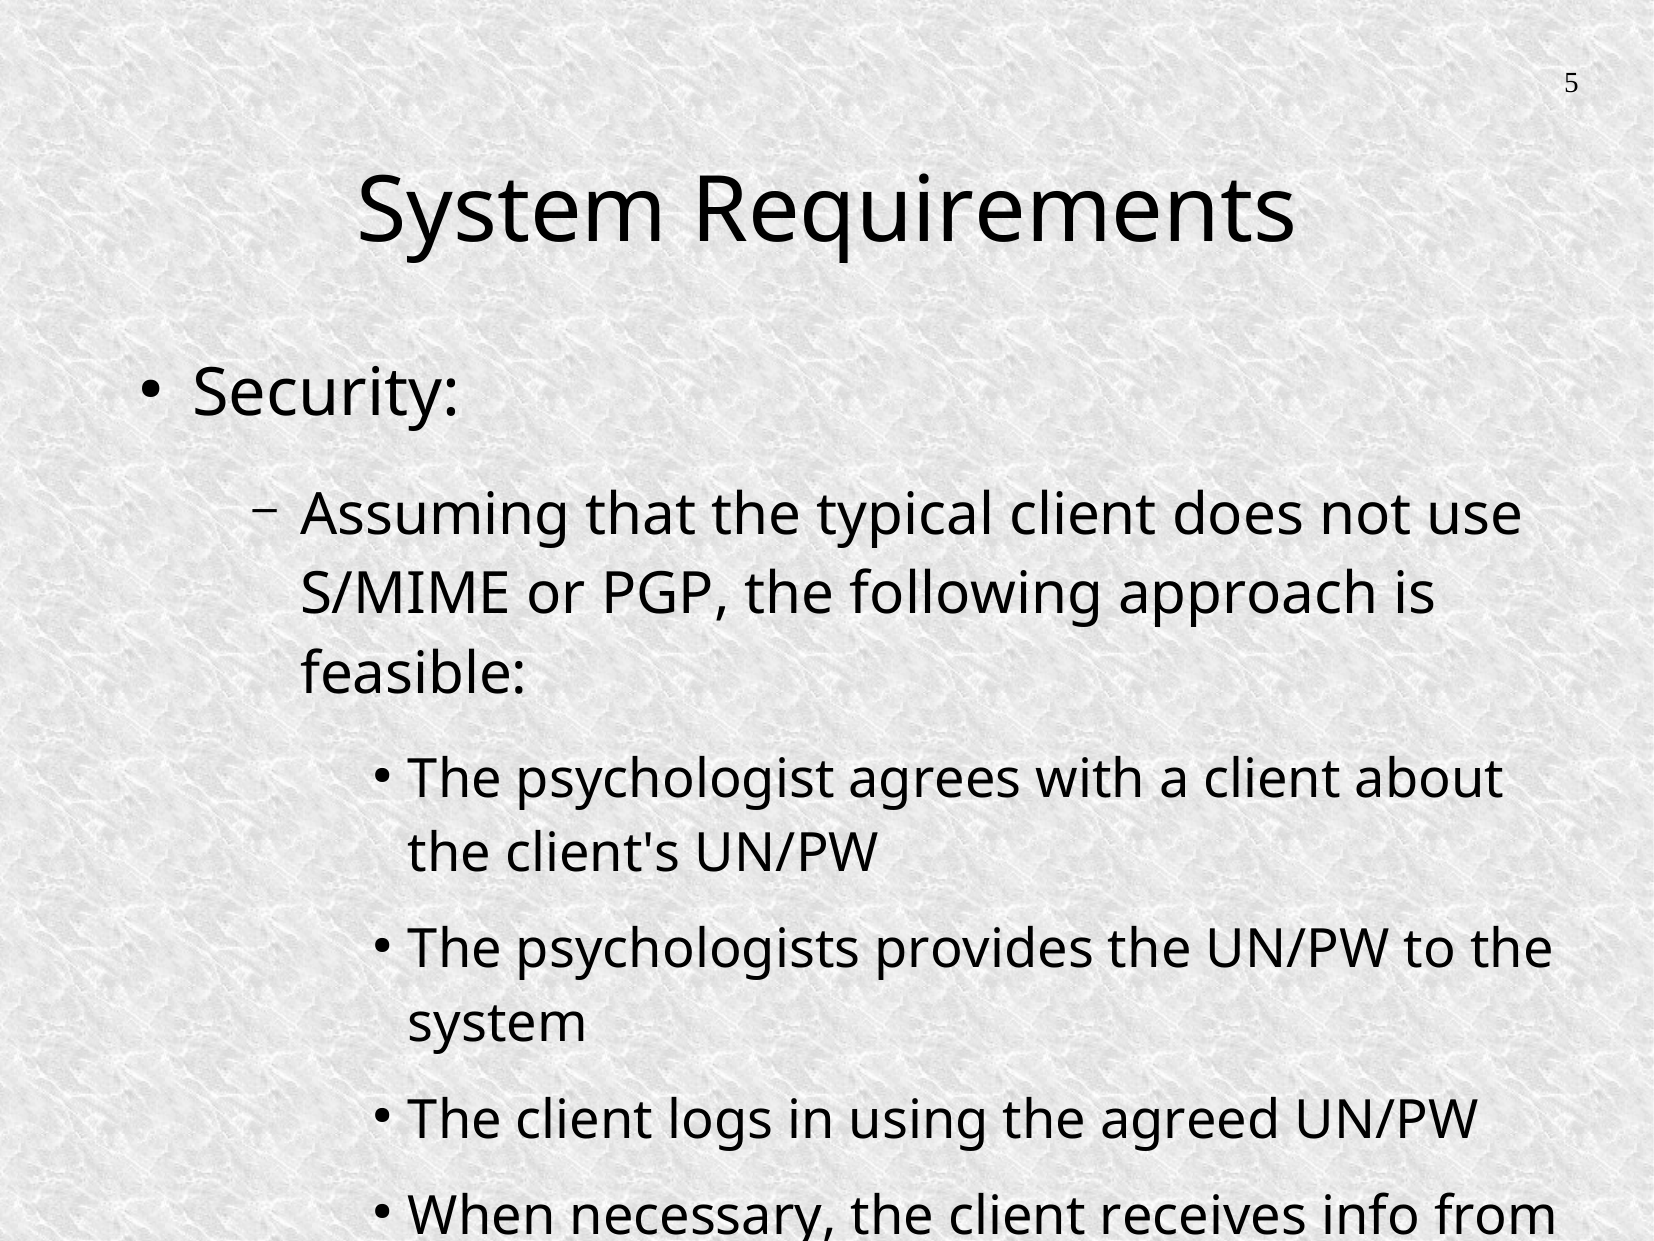

5
# System Requirements
Security:
Assuming that the typical client does not use S/MIME or PGP, the following approach is feasible:
The psychologist agrees with a client about the client's UN/PW
The psychologists provides the UN/PW to the system
The client logs in using the agreed UN/PW
When necessary, the client receives info from the system in PW encrypted zip-files.